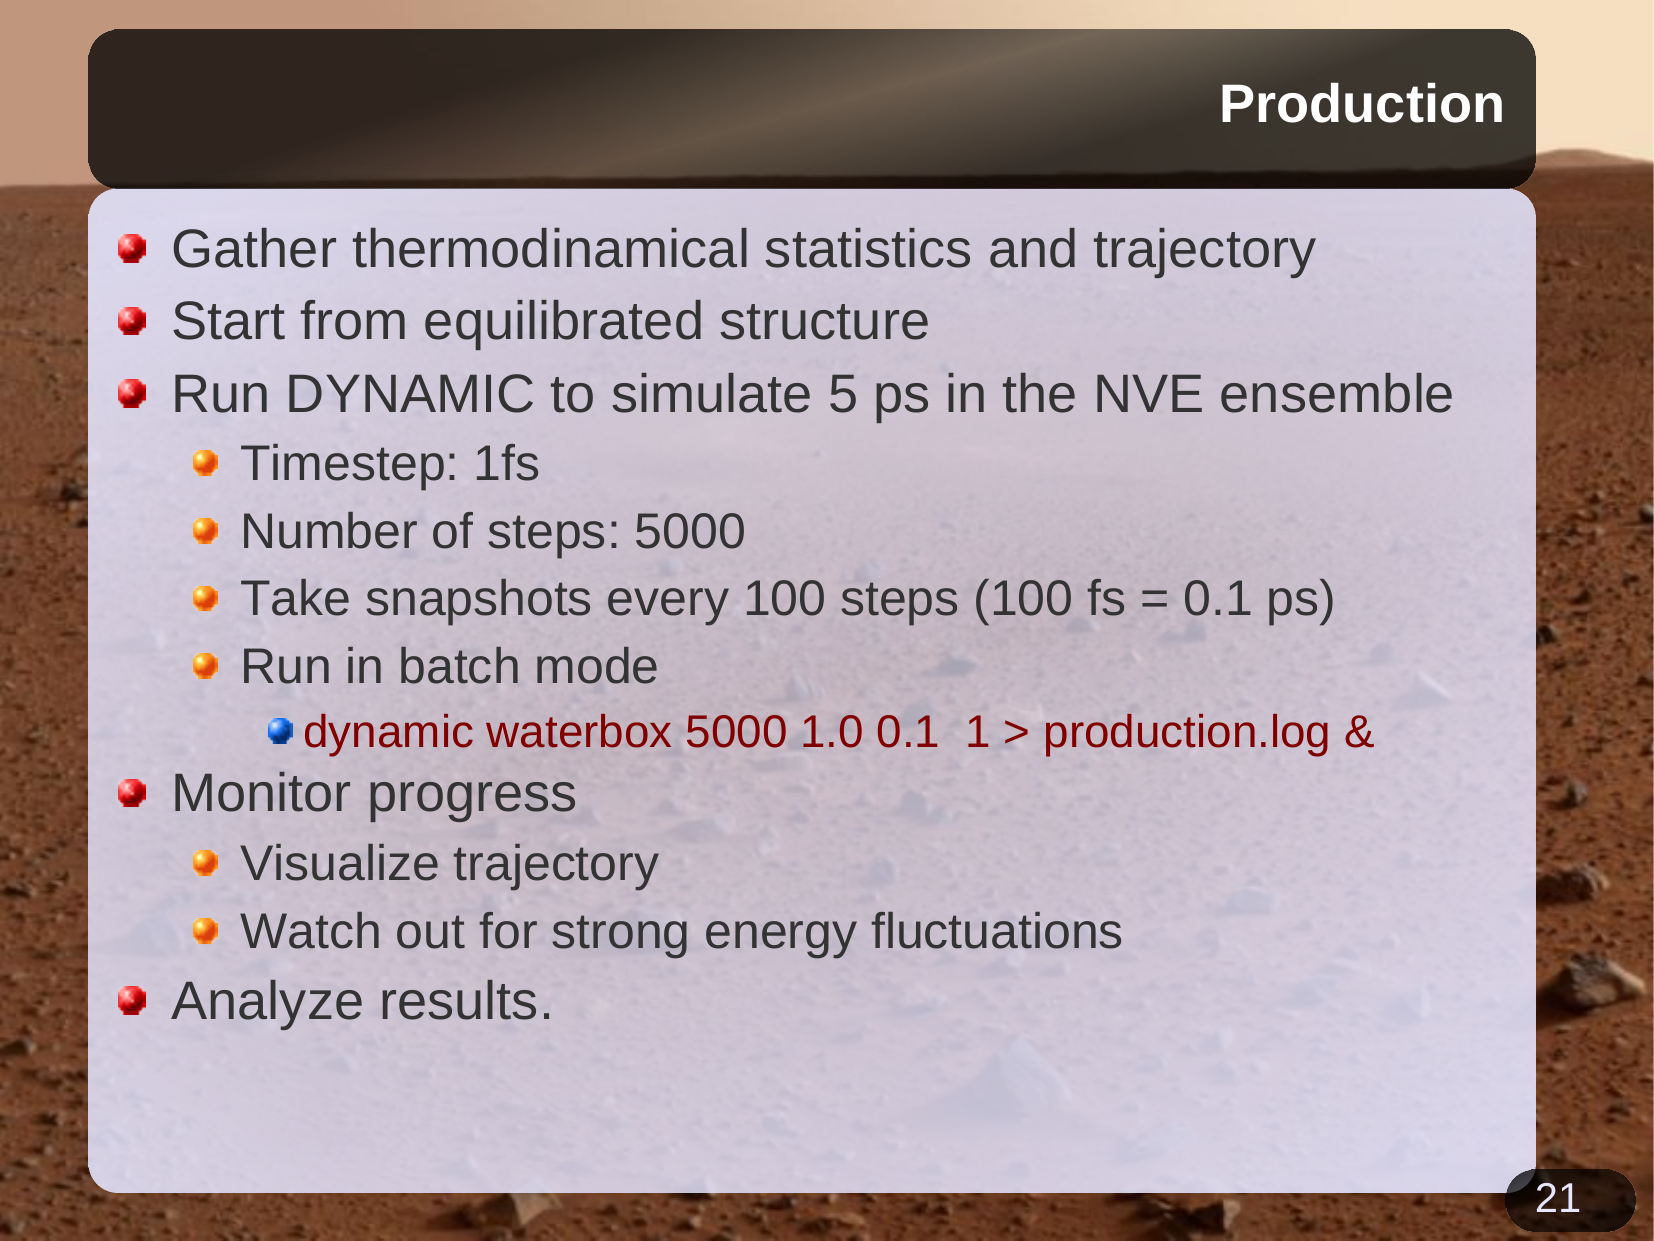

# Production
Gather thermodinamical statistics and trajectory
Start from equilibrated structure
Run DYNAMIC to simulate 5 ps in the NVE ensemble
Timestep: 1fs
Number of steps: 5000
Take snapshots every 100 steps (100 fs = 0.1 ps)
Run in batch mode
dynamic waterbox 5000 1.0 0.1 1 > production.log &
Monitor progress
Visualize trajectory
Watch out for strong energy fluctuations
Analyze results.